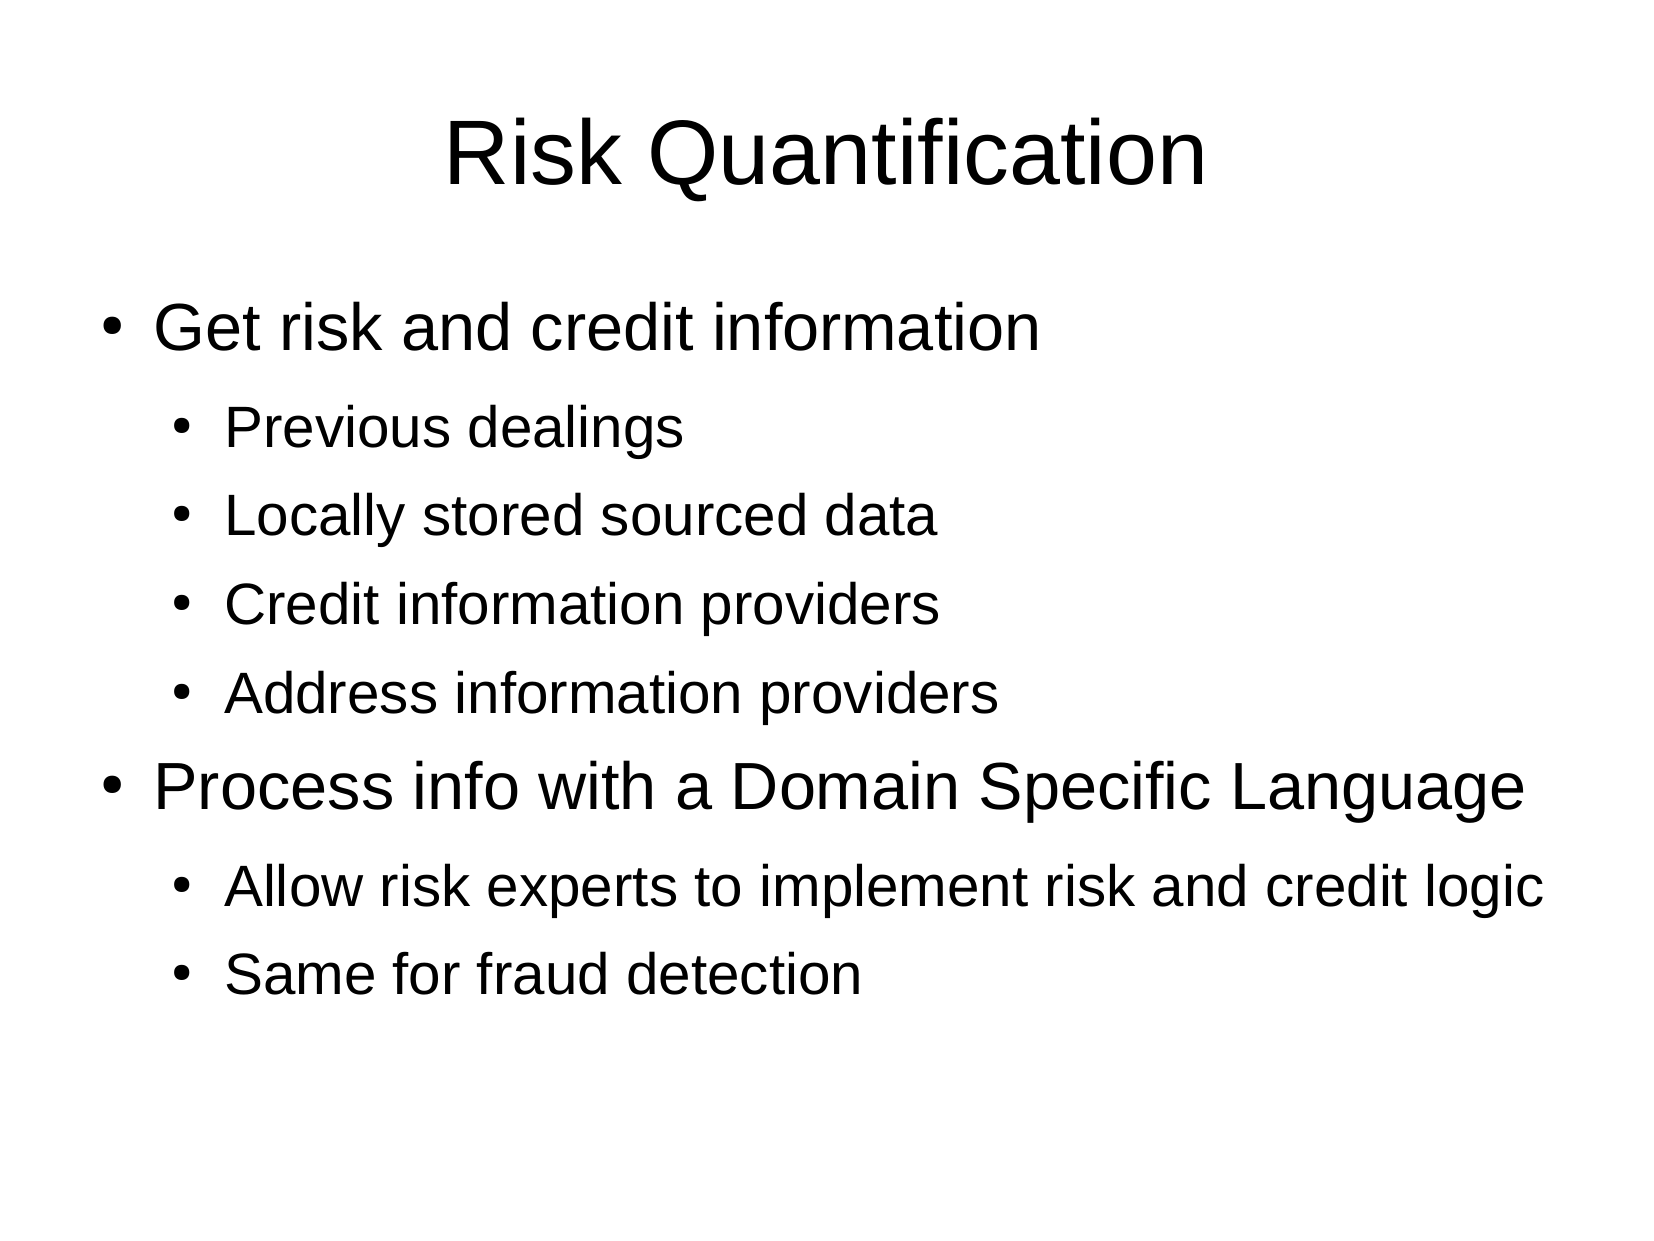

# Risk Quantification
Get risk and credit information
Previous dealings
Locally stored sourced data
Credit information providers
Address information providers
Process info with a Domain Specific Language
Allow risk experts to implement risk and credit logic
Same for fraud detection